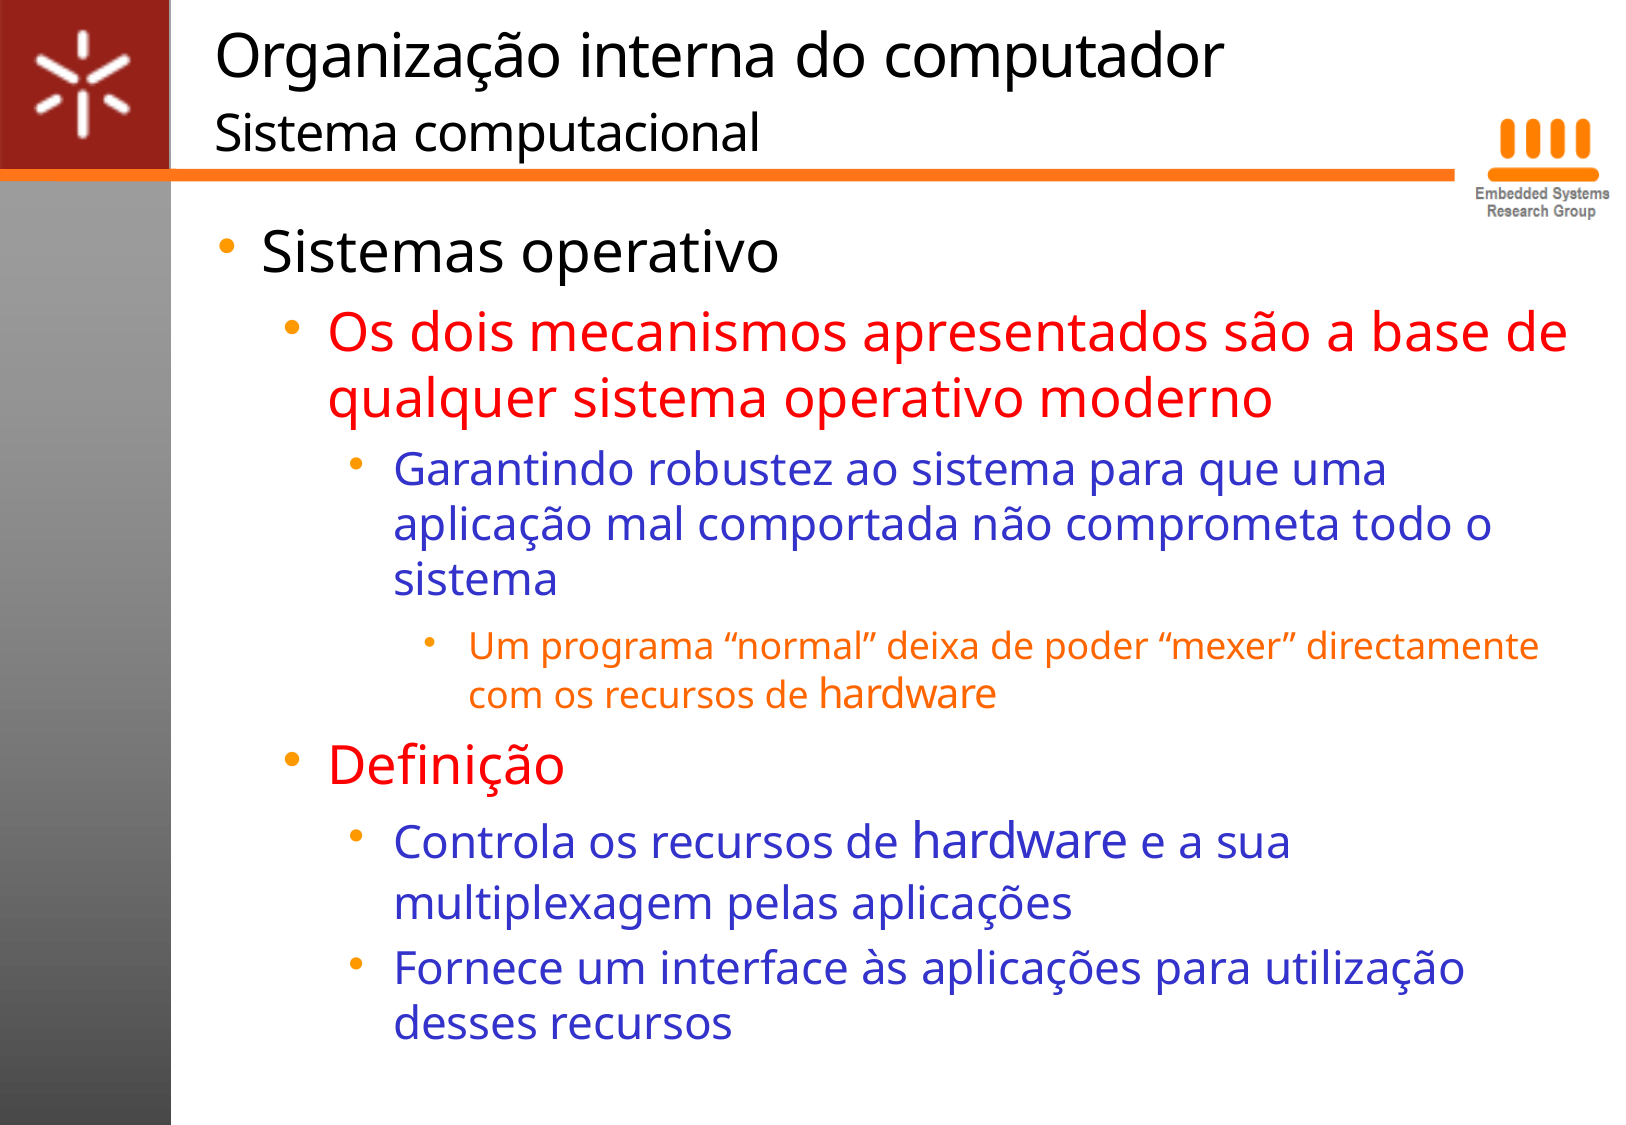

# Organização interna do computador Sistema computacional
Sistemas operativo
Os dois mecanismos apresentados são a base de qualquer sistema operativo moderno
Garantindo robustez ao sistema para que uma aplicação mal comportada não comprometa todo o sistema
Um programa “normal” deixa de poder “mexer” directamente com os recursos de hardware
Definição
Controla os recursos de hardware e a sua multiplexagem pelas aplicações
Fornece um interface às aplicações para utilização desses recursos